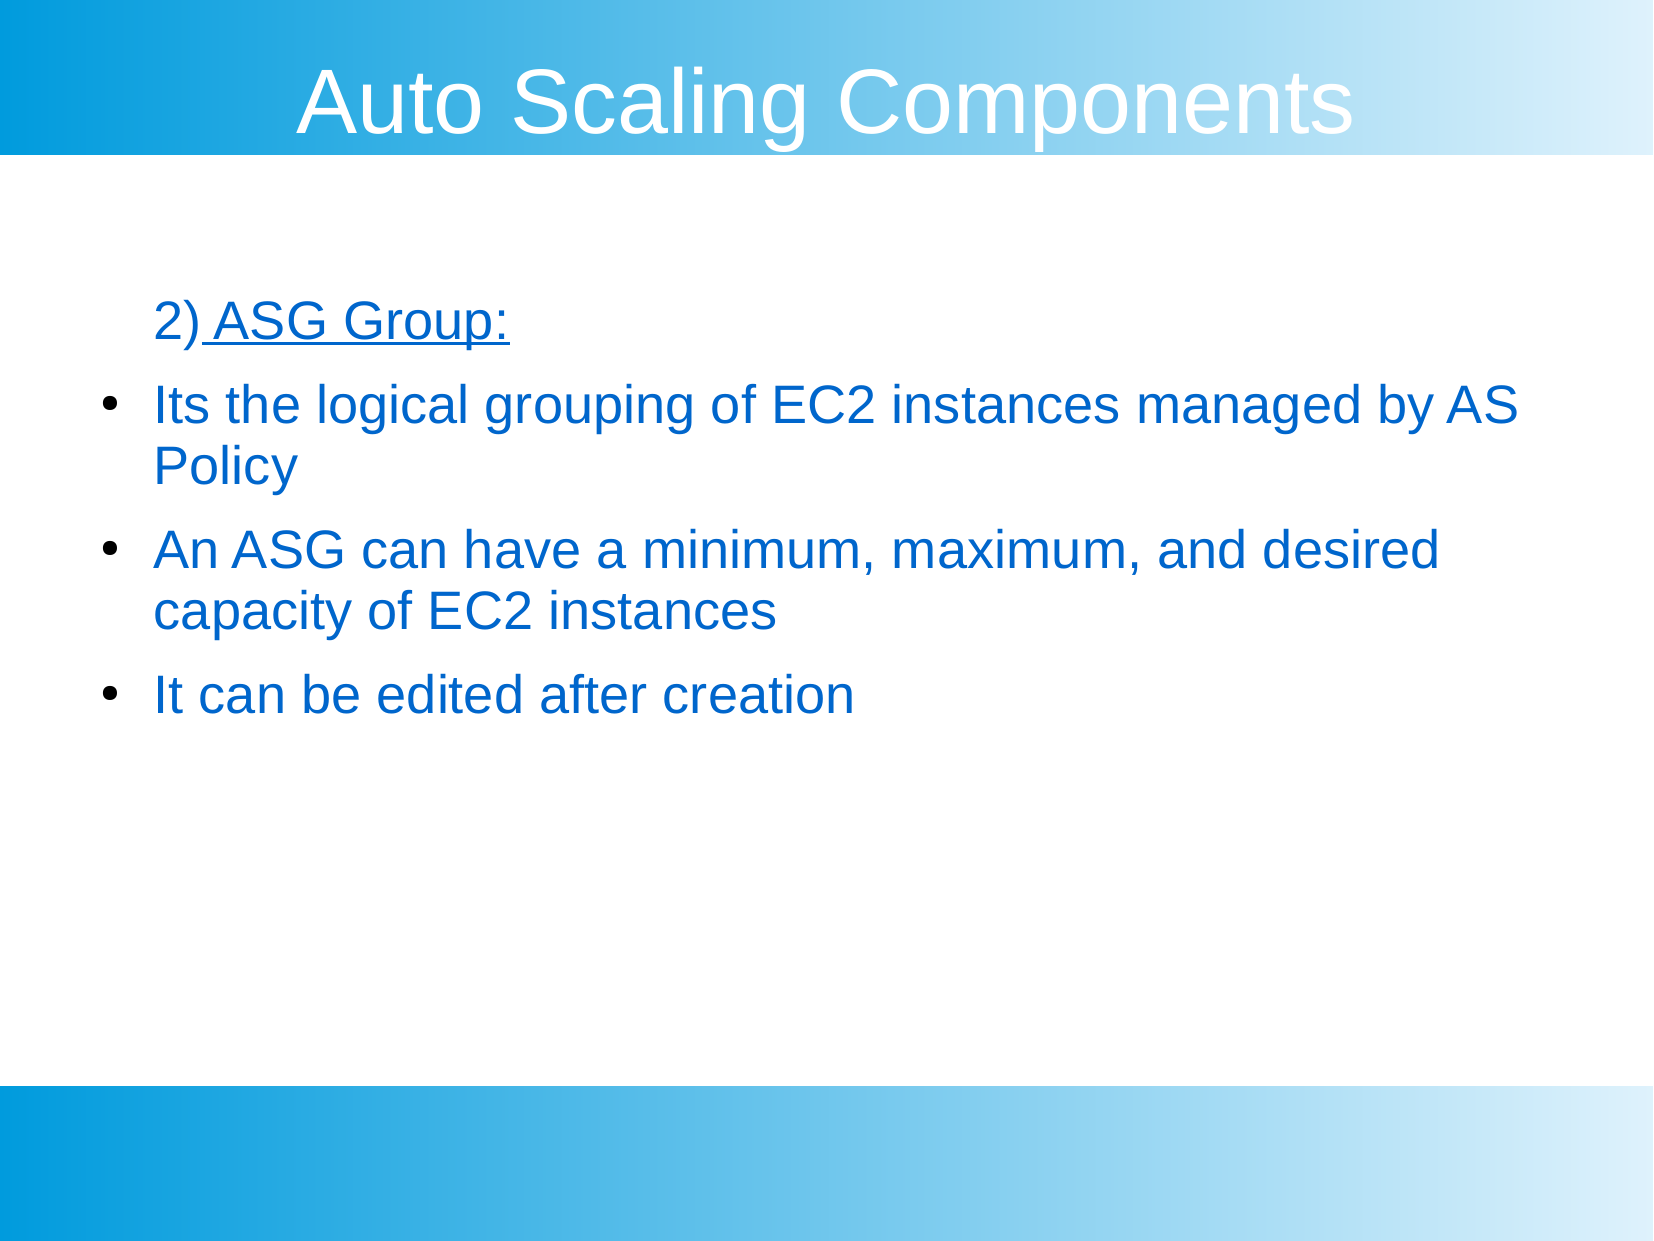

# Auto Scaling Components
2) ASG Group:
Its the logical grouping of EC2 instances managed by AS Policy
An ASG can have a minimum, maximum, and desired capacity of EC2 instances
It can be edited after creation